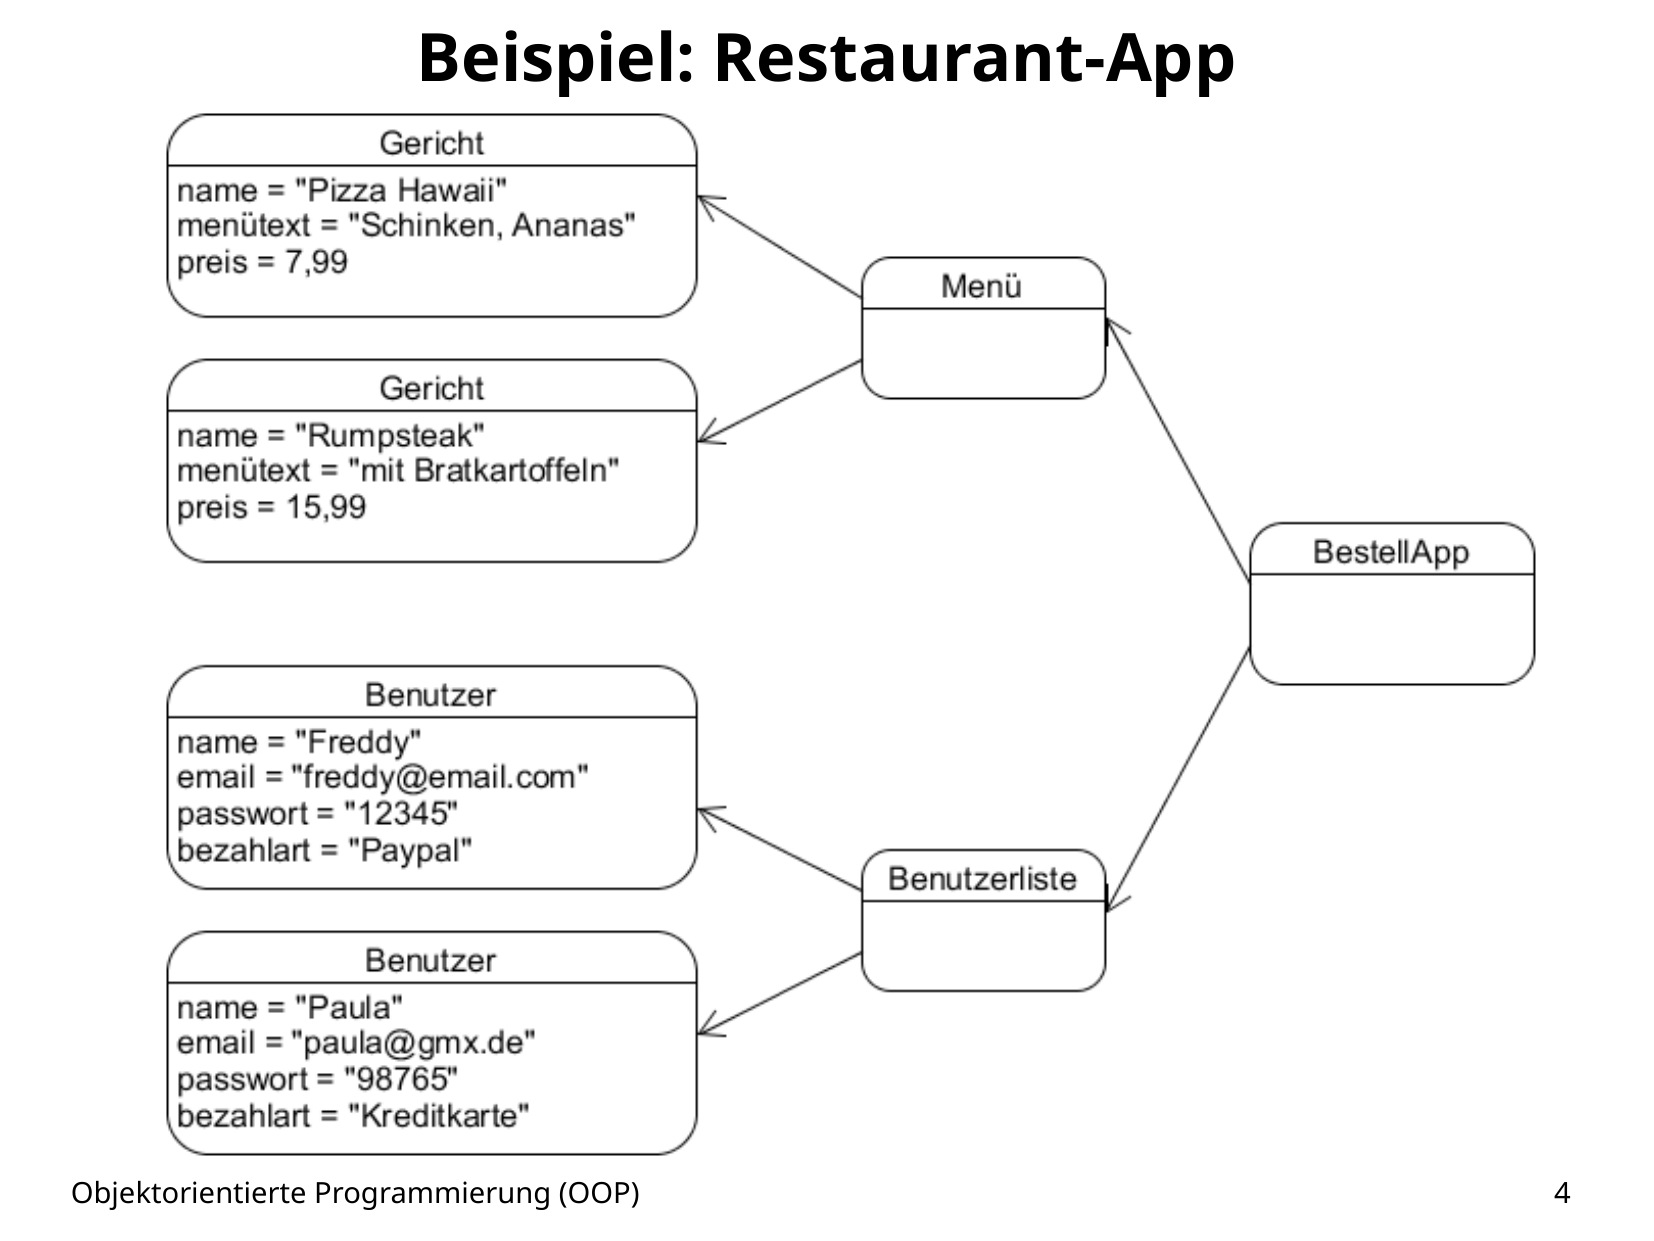

# Beispiel: Restaurant-App
Objektorientierte Programmierung (OOP)
4